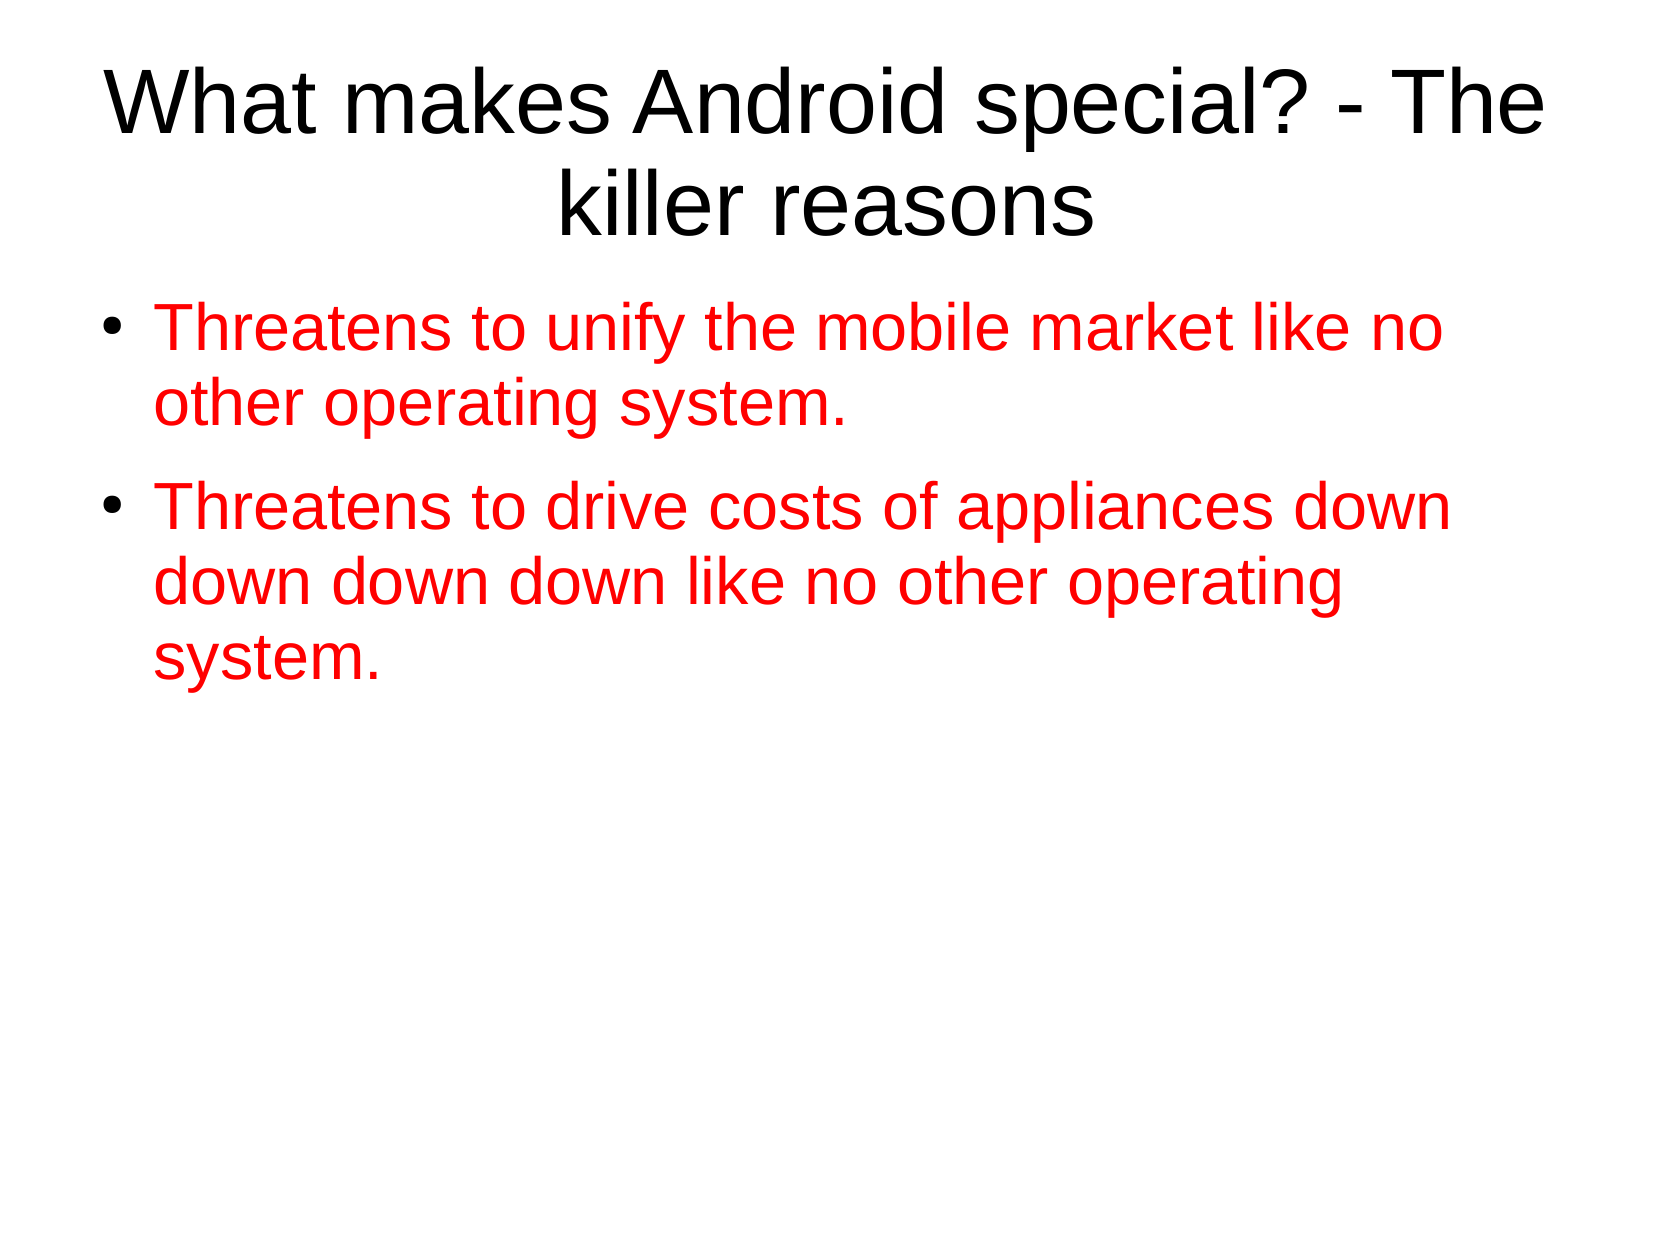

# What makes Android special? - The killer reasons
Threatens to unify the mobile market like no other operating system.
Threatens to drive costs of appliances down down down down like no other operating system.